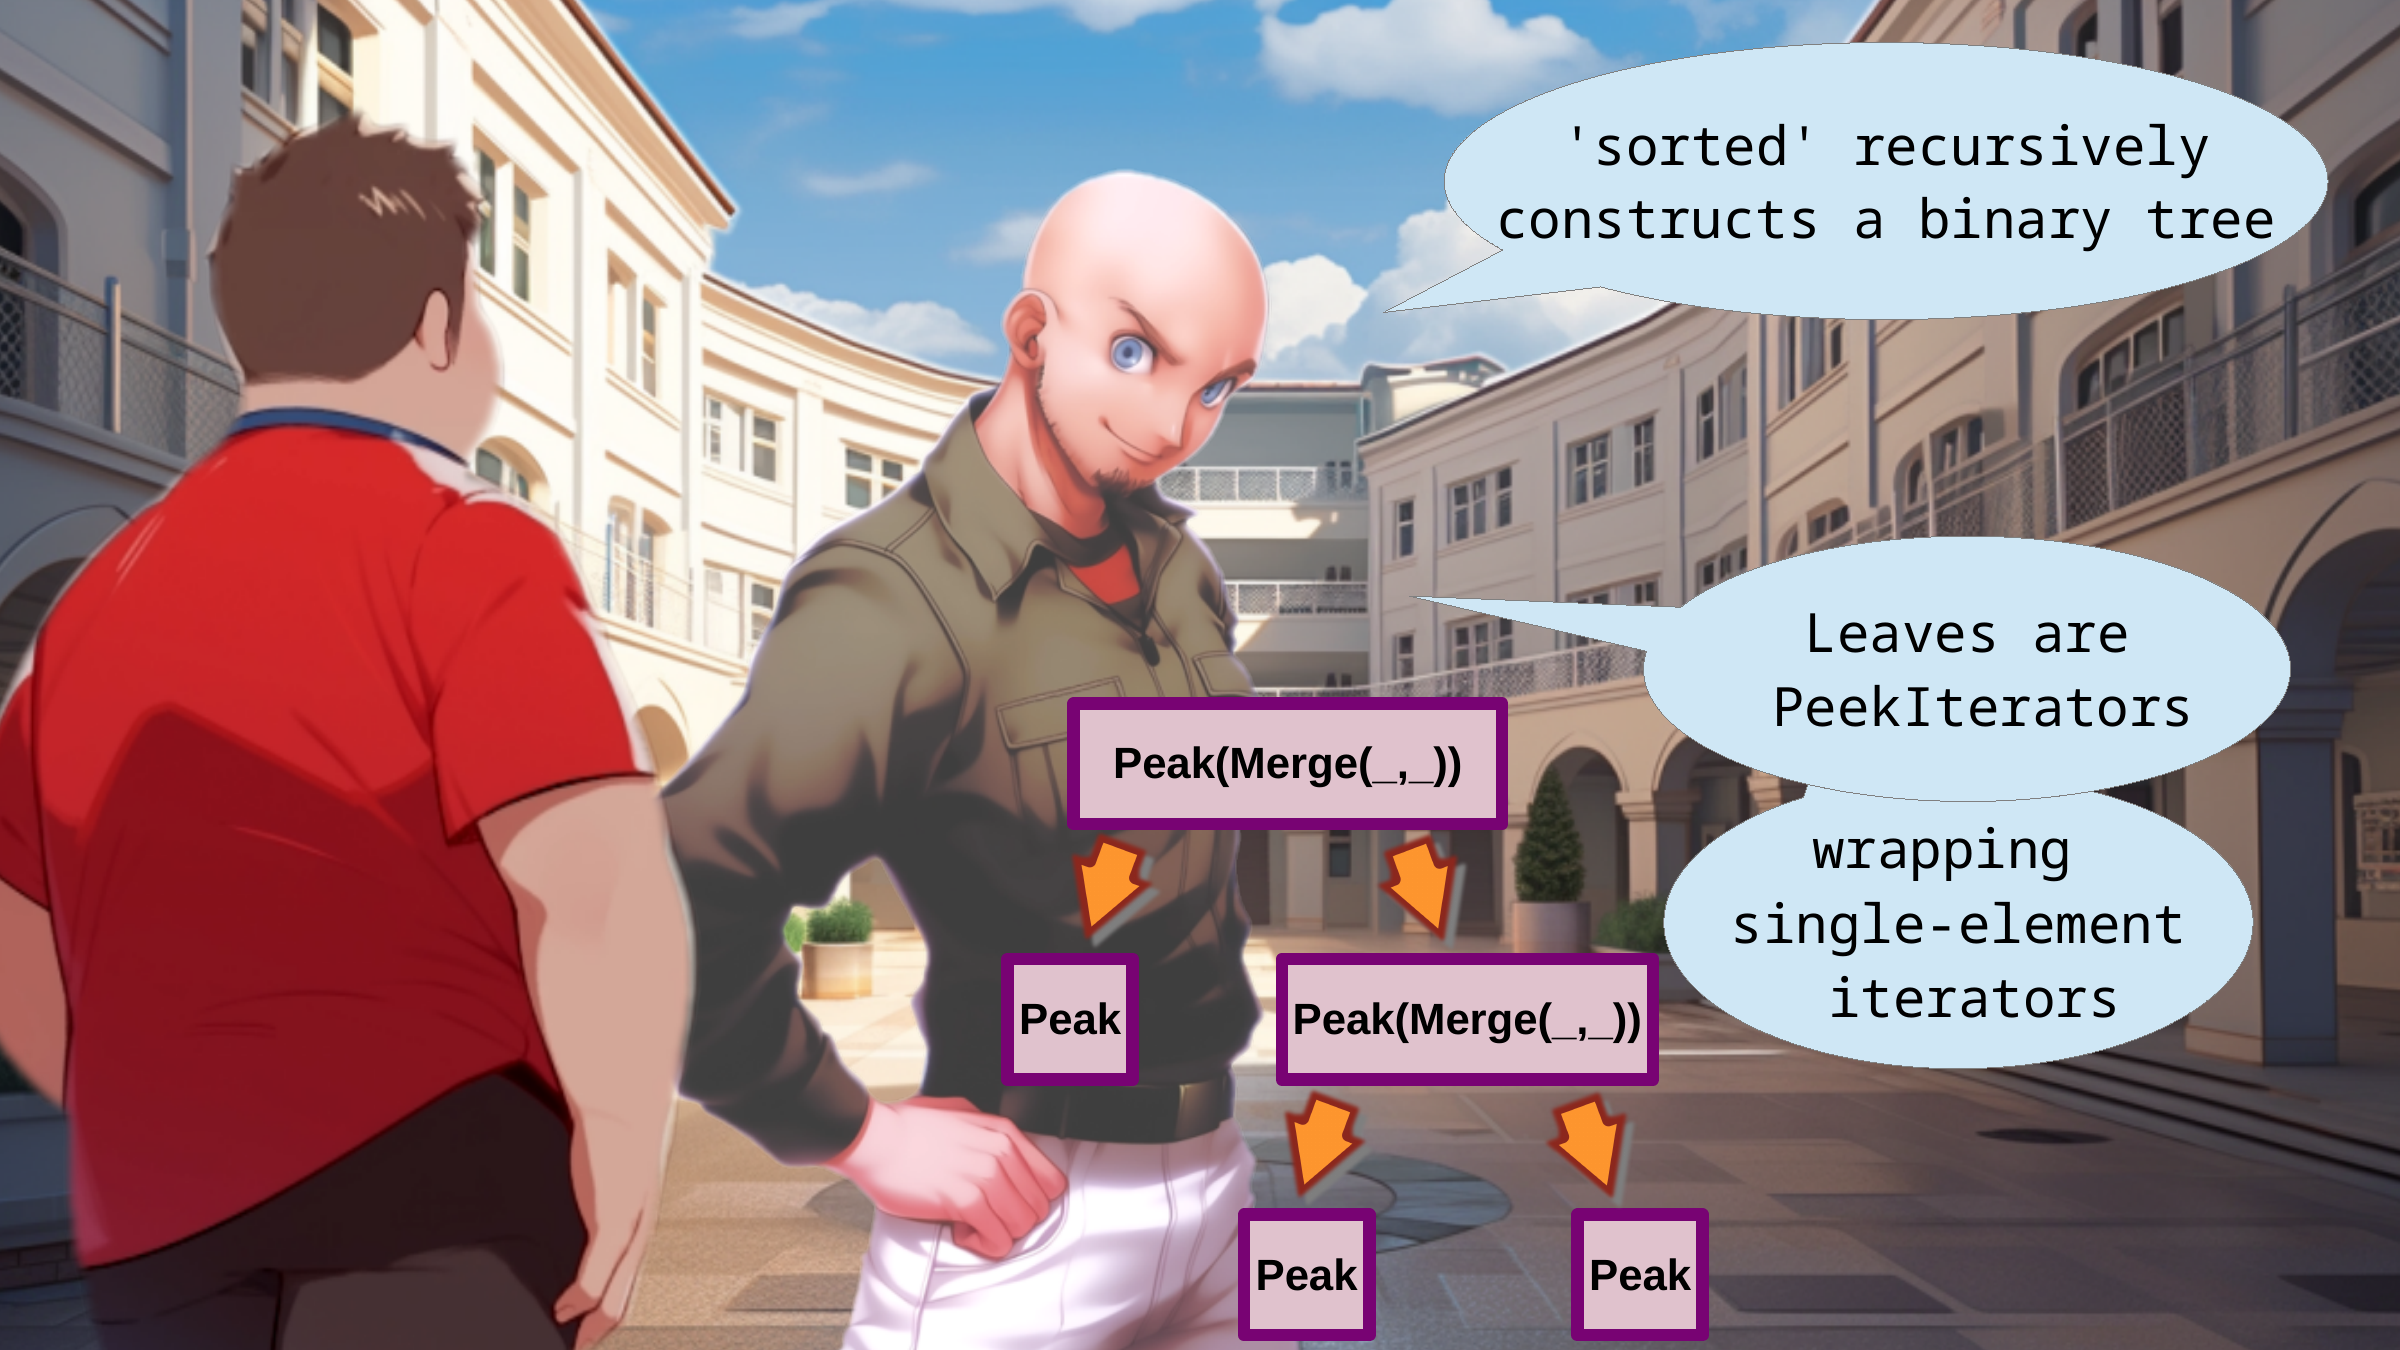

'sorted' recursively
constructs a binary tree
Leaves are
 PeekIterators
Peak(Merge(_,_))
wrapping
single-element
 iterators
Peak
Peak(Merge(_,_))
Peak
Peak